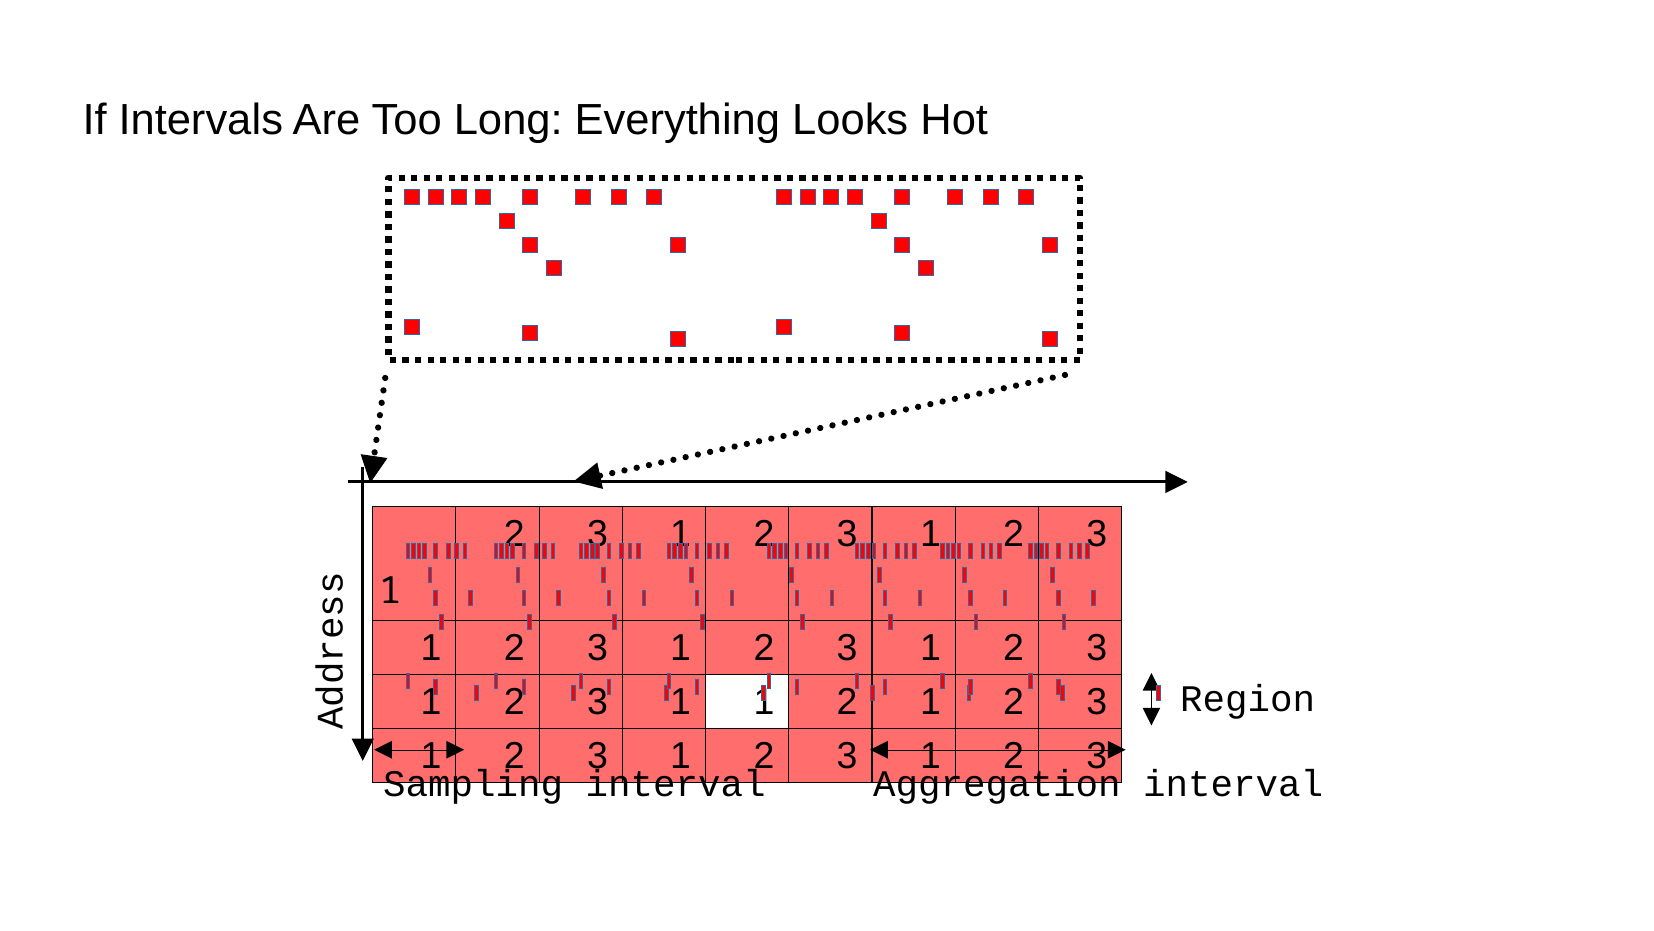

# If Intervals Are Too Long: Everything Looks Hot
| 1 | 2 | 3 | 1 | 2 | 3 | 1 | 2 | 3 |
| --- | --- | --- | --- | --- | --- | --- | --- | --- |
| 1 | 2 | 3 | 1 | 2 | 3 | 1 | 2 | 3 |
| 1 | 2 | 3 | 1 | 1 | 2 | 1 | 2 | 3 |
| 1 | 2 | 3 | 1 | 2 | 3 | 1 | 2 | 3 |
Address
Region
Aggregation interval
Sampling interval